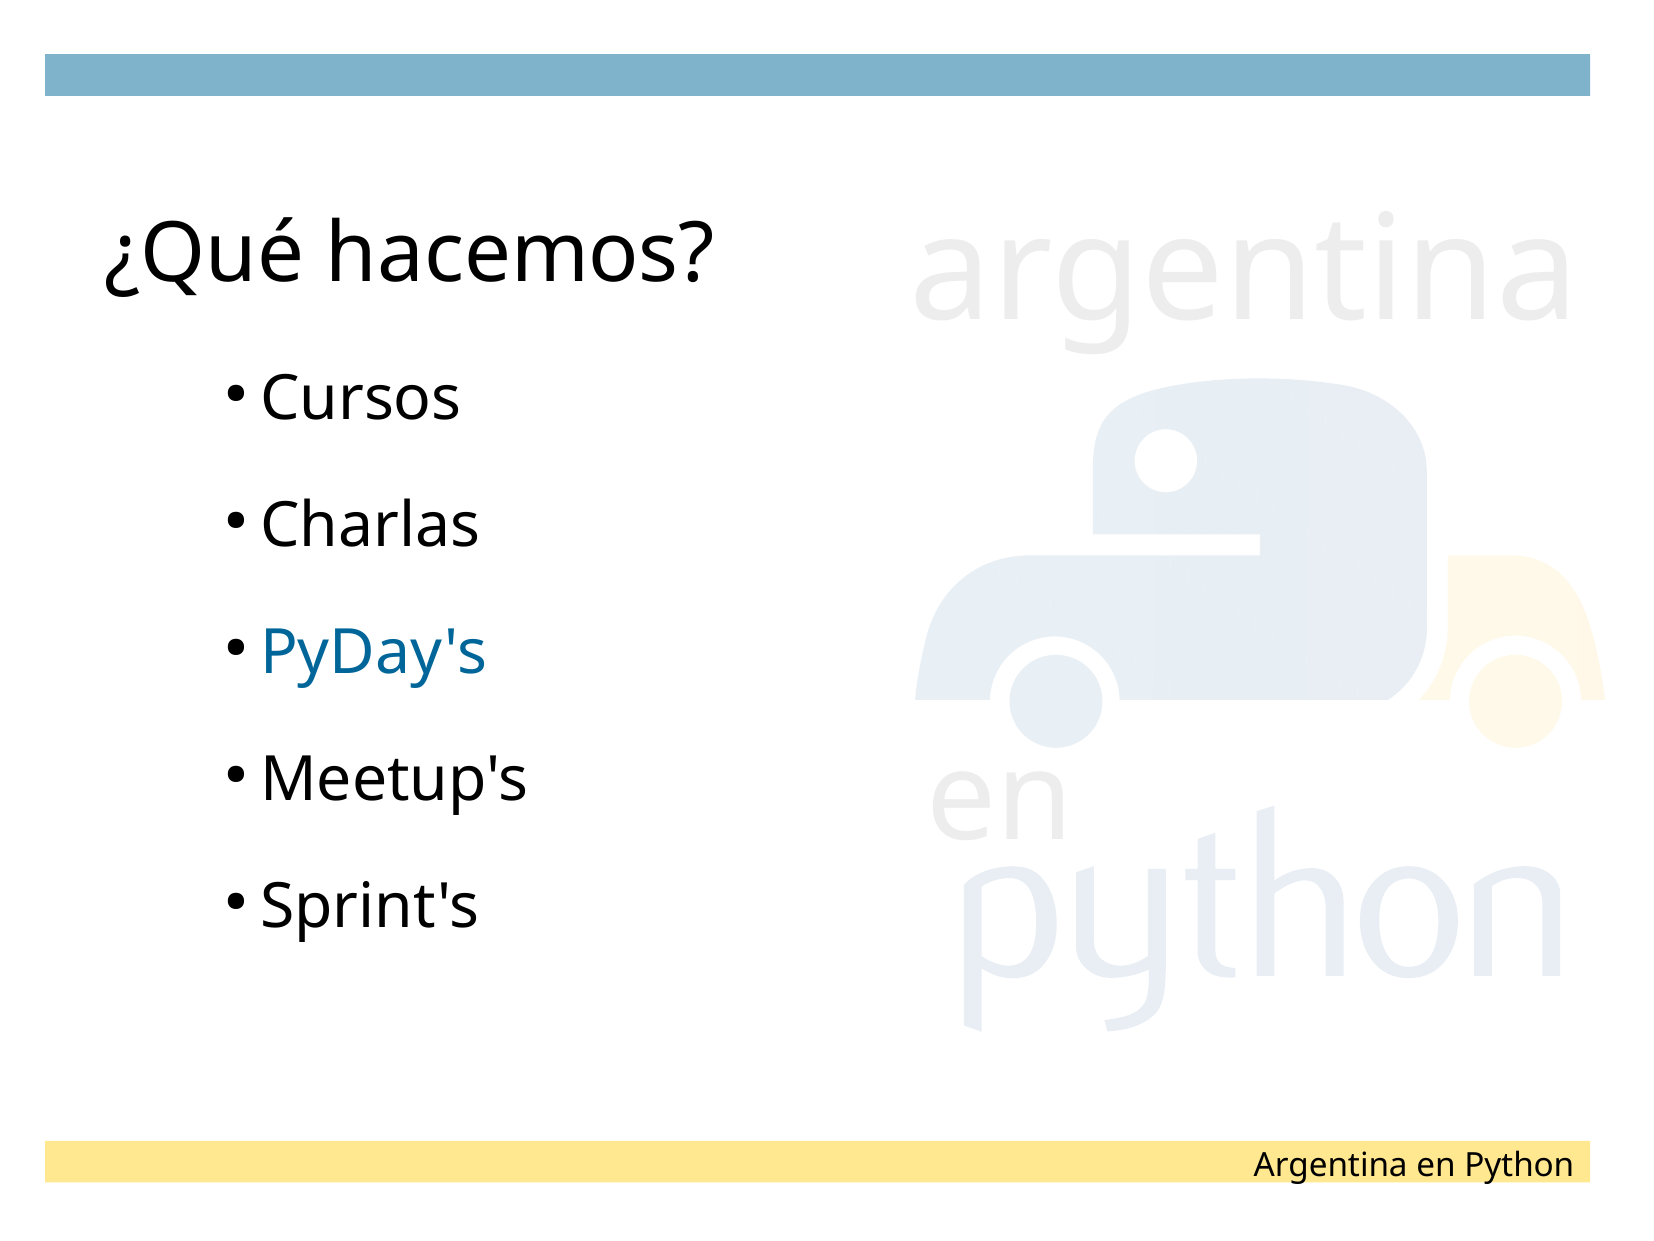

¿Qué hacemos?
Cursos
Charlas
PyDay's
Meetup's
Sprint's
Argentina en Python